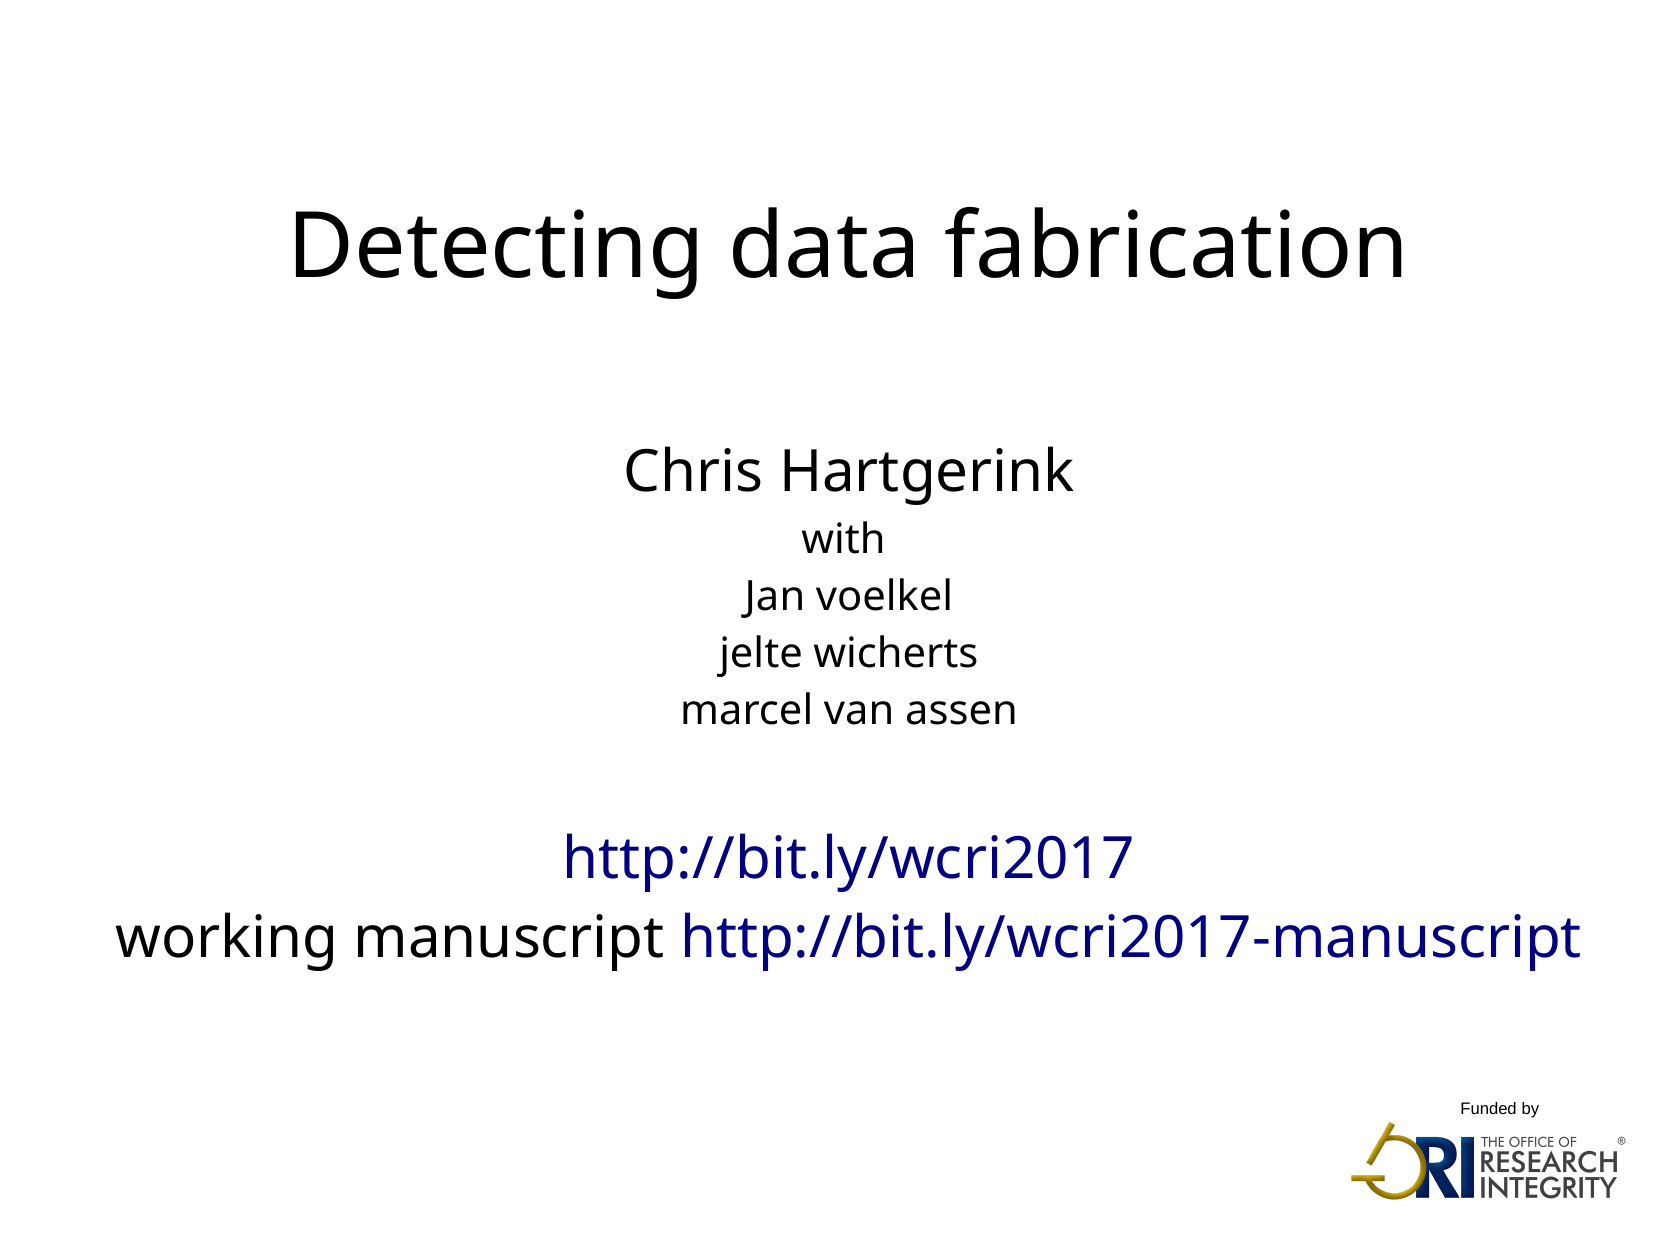

# Detecting data fabrication Chris Hartgerink with Jan voelkel jelte wicherts marcel van assen http://bit.ly/wcri2017 working manuscript http://bit.ly/wcri2017-manuscript
Funded by